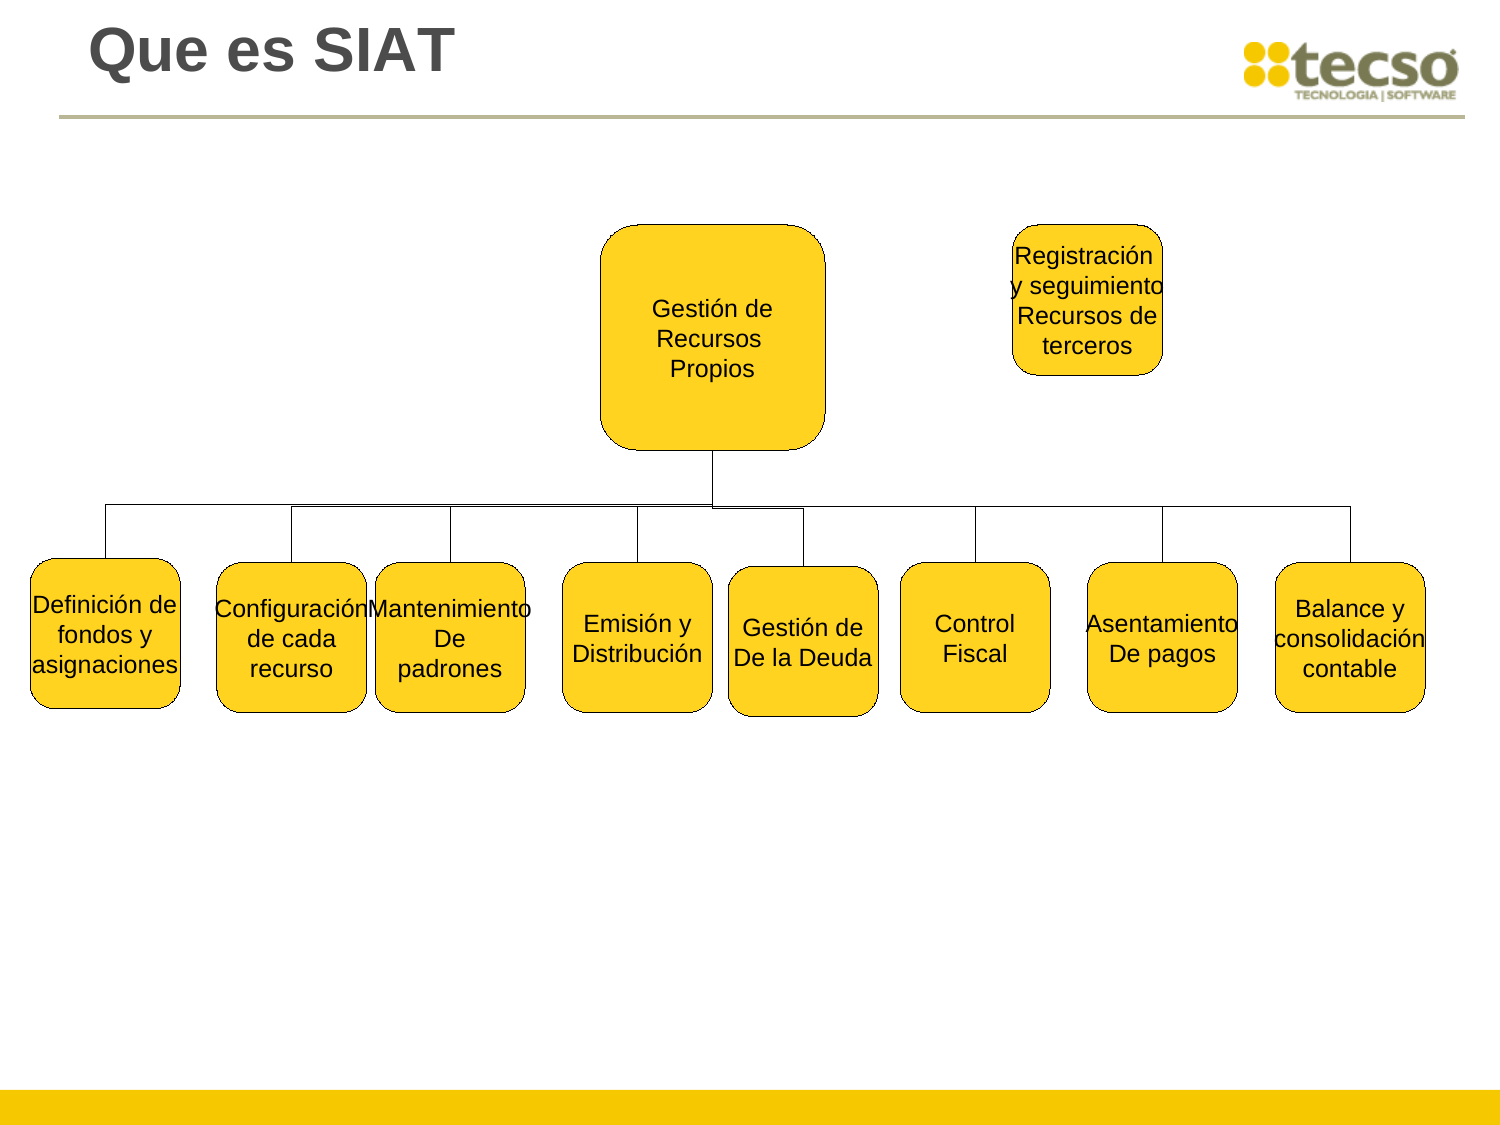

# Que es SIAT
Gestión de
Recursos
Propios
Registración
y seguimiento
Recursos de
terceros
Definición de
fondos y
asignaciones
Configuración
de cada
recurso
Mantenimiento
De
padrones
Emisión y
Distribución
Control
Fiscal
Asentamiento
De pagos
Balance y
consolidación
contable
Gestión de
De la Deuda